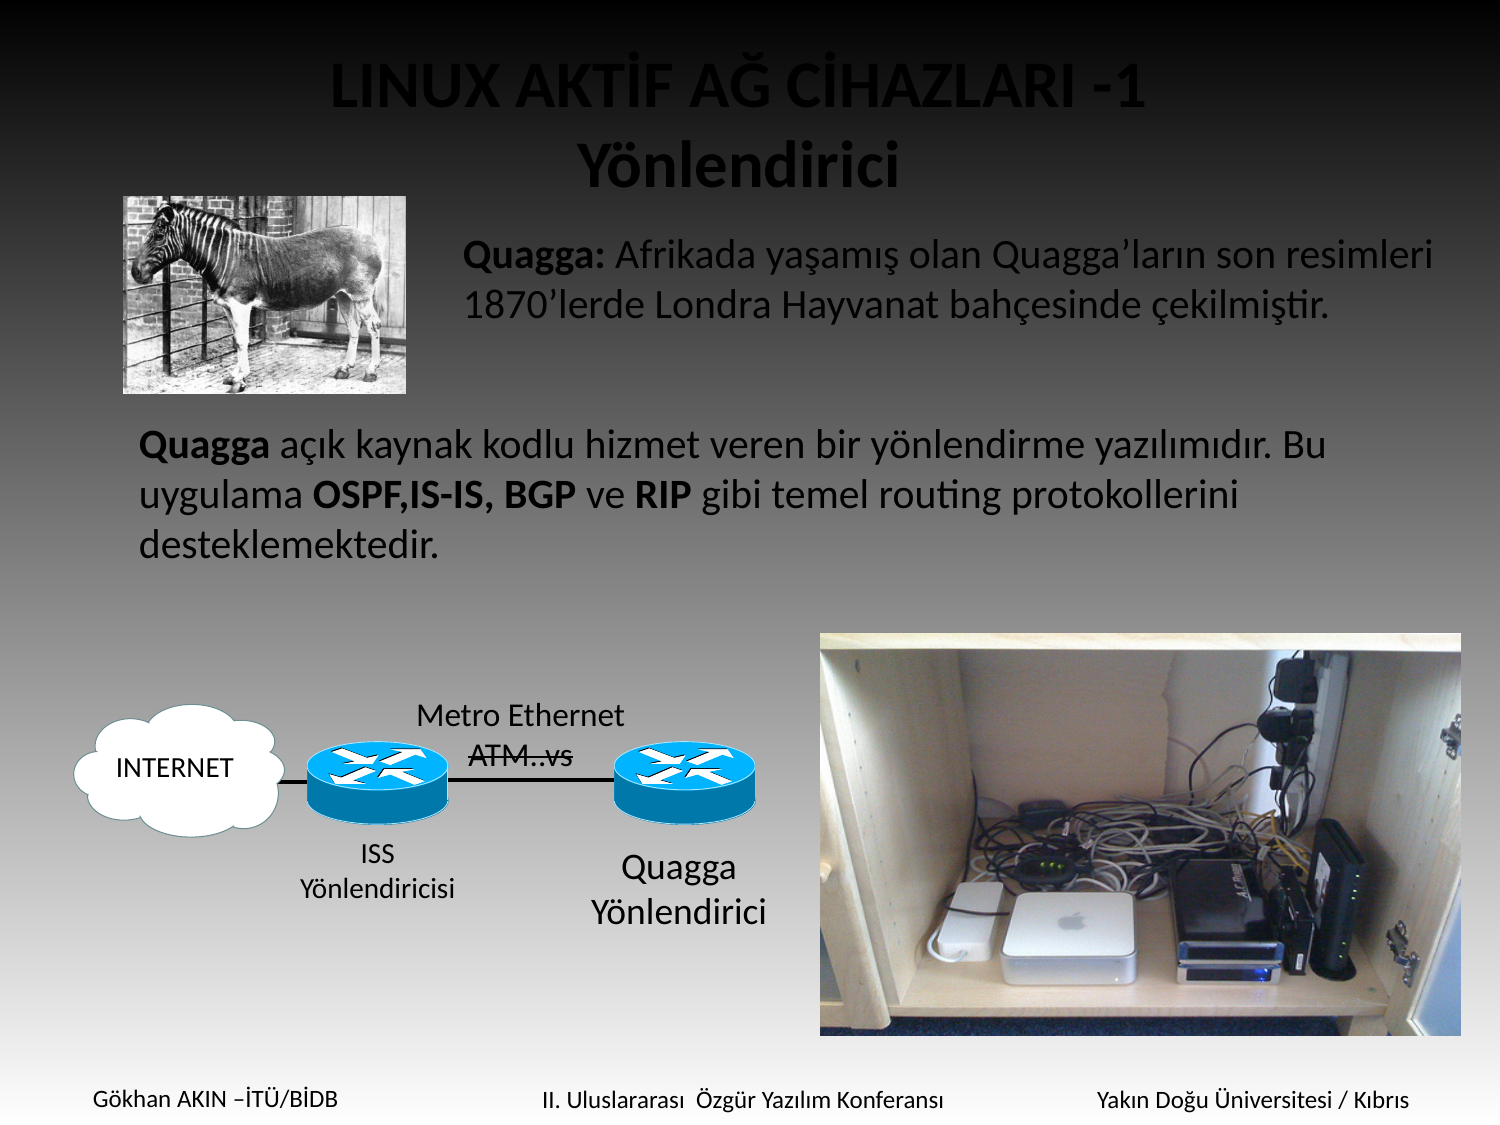

LINUX AKTİF AĞ CİHAZLARI -1 Yönlendirici
Quagga: Afrikada yaşamış olan Quagga’ların son resimleri
1870’lerde Londra Hayvanat bahçesinde çekilmiştir.
Quagga açık kaynak kodlu hizmet veren bir yönlendirme yazılımıdır. Bu uygulama OSPF,IS-IS, BGP ve RIP gibi temel routing protokollerini desteklemektedir.
Metro Ethernet
ATM..vs
INTERNET
ISS
Yönlendiricisi
Quagga
Yönlendirici